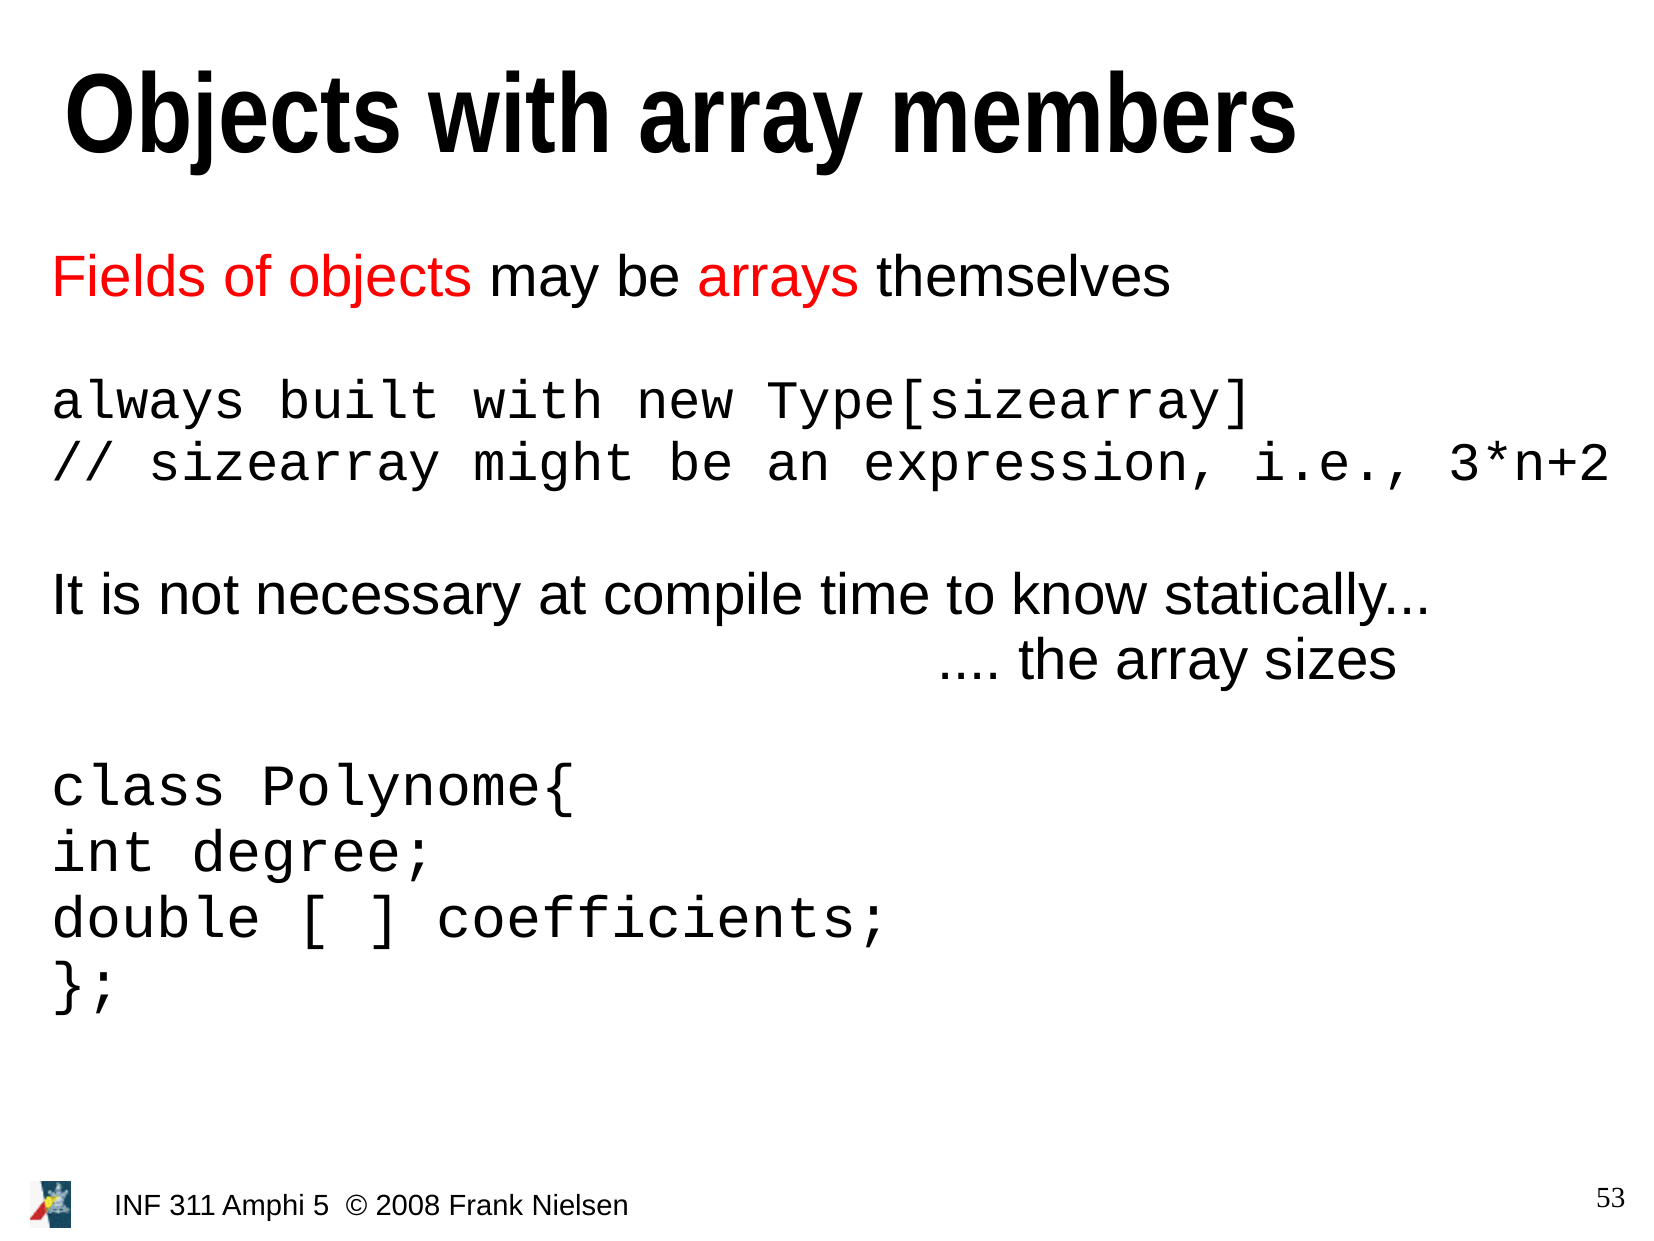

Objects with array members
Fields of objects may be arrays themselves
always built with new Type[sizearray]
// sizearray might be an expression, i.e., 3*n+2
It is not necessary at compile time to know statically...
												.... the array sizes
class Polynome{
int degree;
double [ ] coefficients;
};